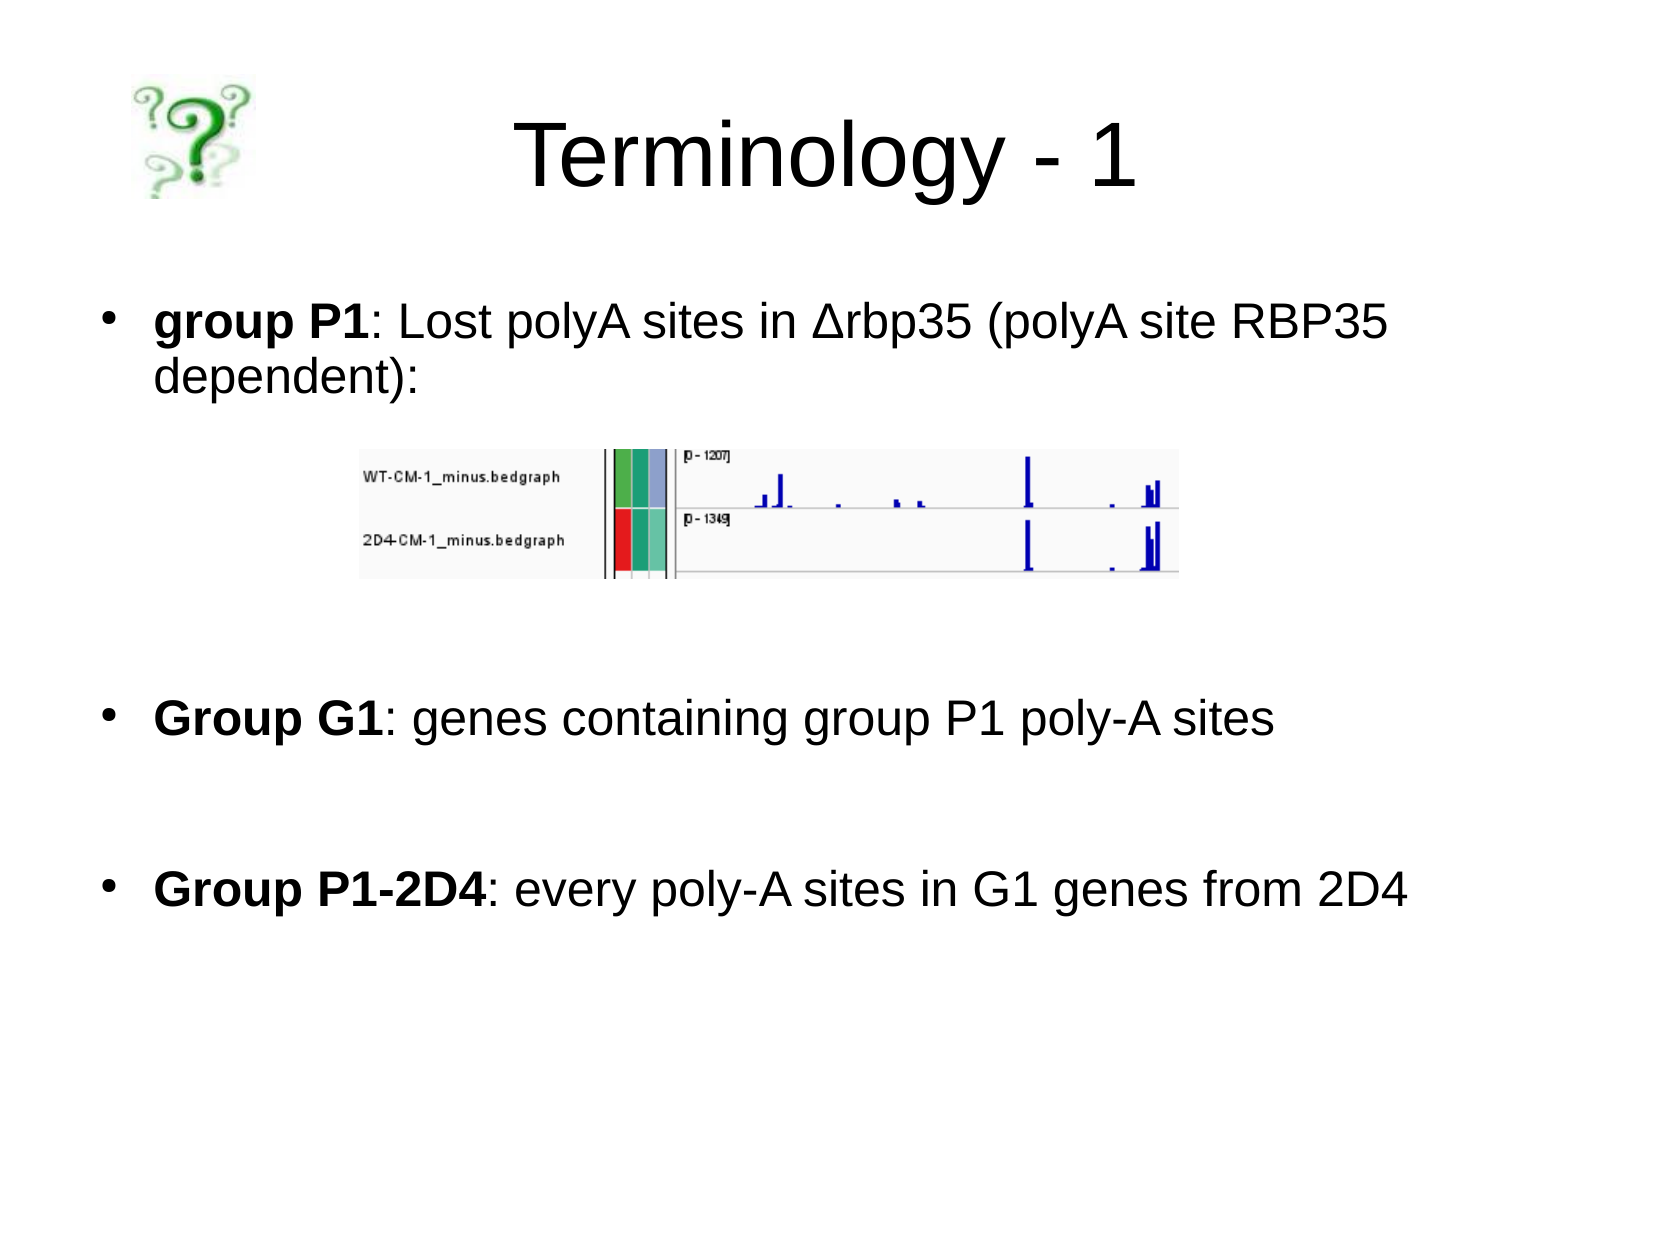

# Terminology - 1
group P1: Lost polyA sites in Δrbp35 (polyA site RBP35 dependent):
Group G1: genes containing group P1 poly-A sites
Group P1-2D4: every poly-A sites in G1 genes from 2D4